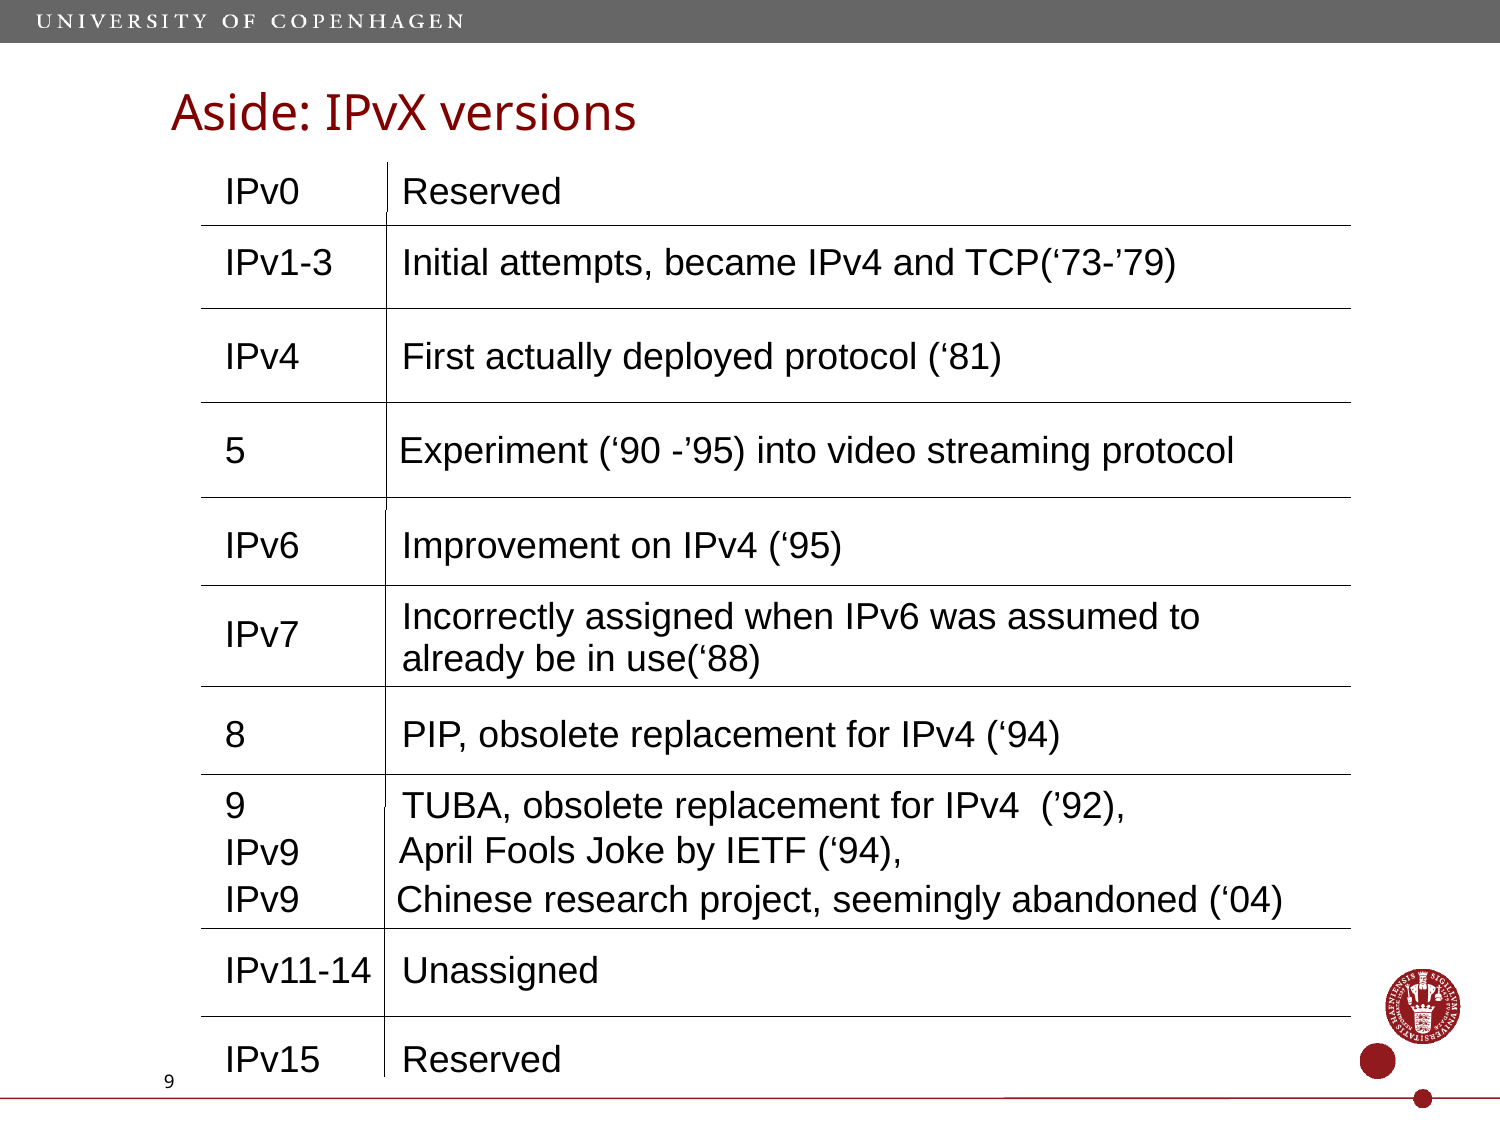

Aside: IPvX versions
IPv0
Reserved
IPv1-3
Initial attempts, became IPv4 and TCP(‘73-’79)
IPv4
First actually deployed protocol (‘81)
5
Experiment (‘90 -’95) into video streaming protocol
IPv6
Improvement on IPv4 (‘95)
Incorrectly assigned when IPv6 was assumed to already be in use(‘88)
IPv7
8
PIP, obsolete replacement for IPv4 (‘94)
9
TUBA, obsolete replacement for IPv4 (’92),
April Fools Joke by IETF (‘94),
IPv9
IPv9
Chinese research project, seemingly abandoned (‘04)
IPv11-14
Unassigned
IPv15
Reserved